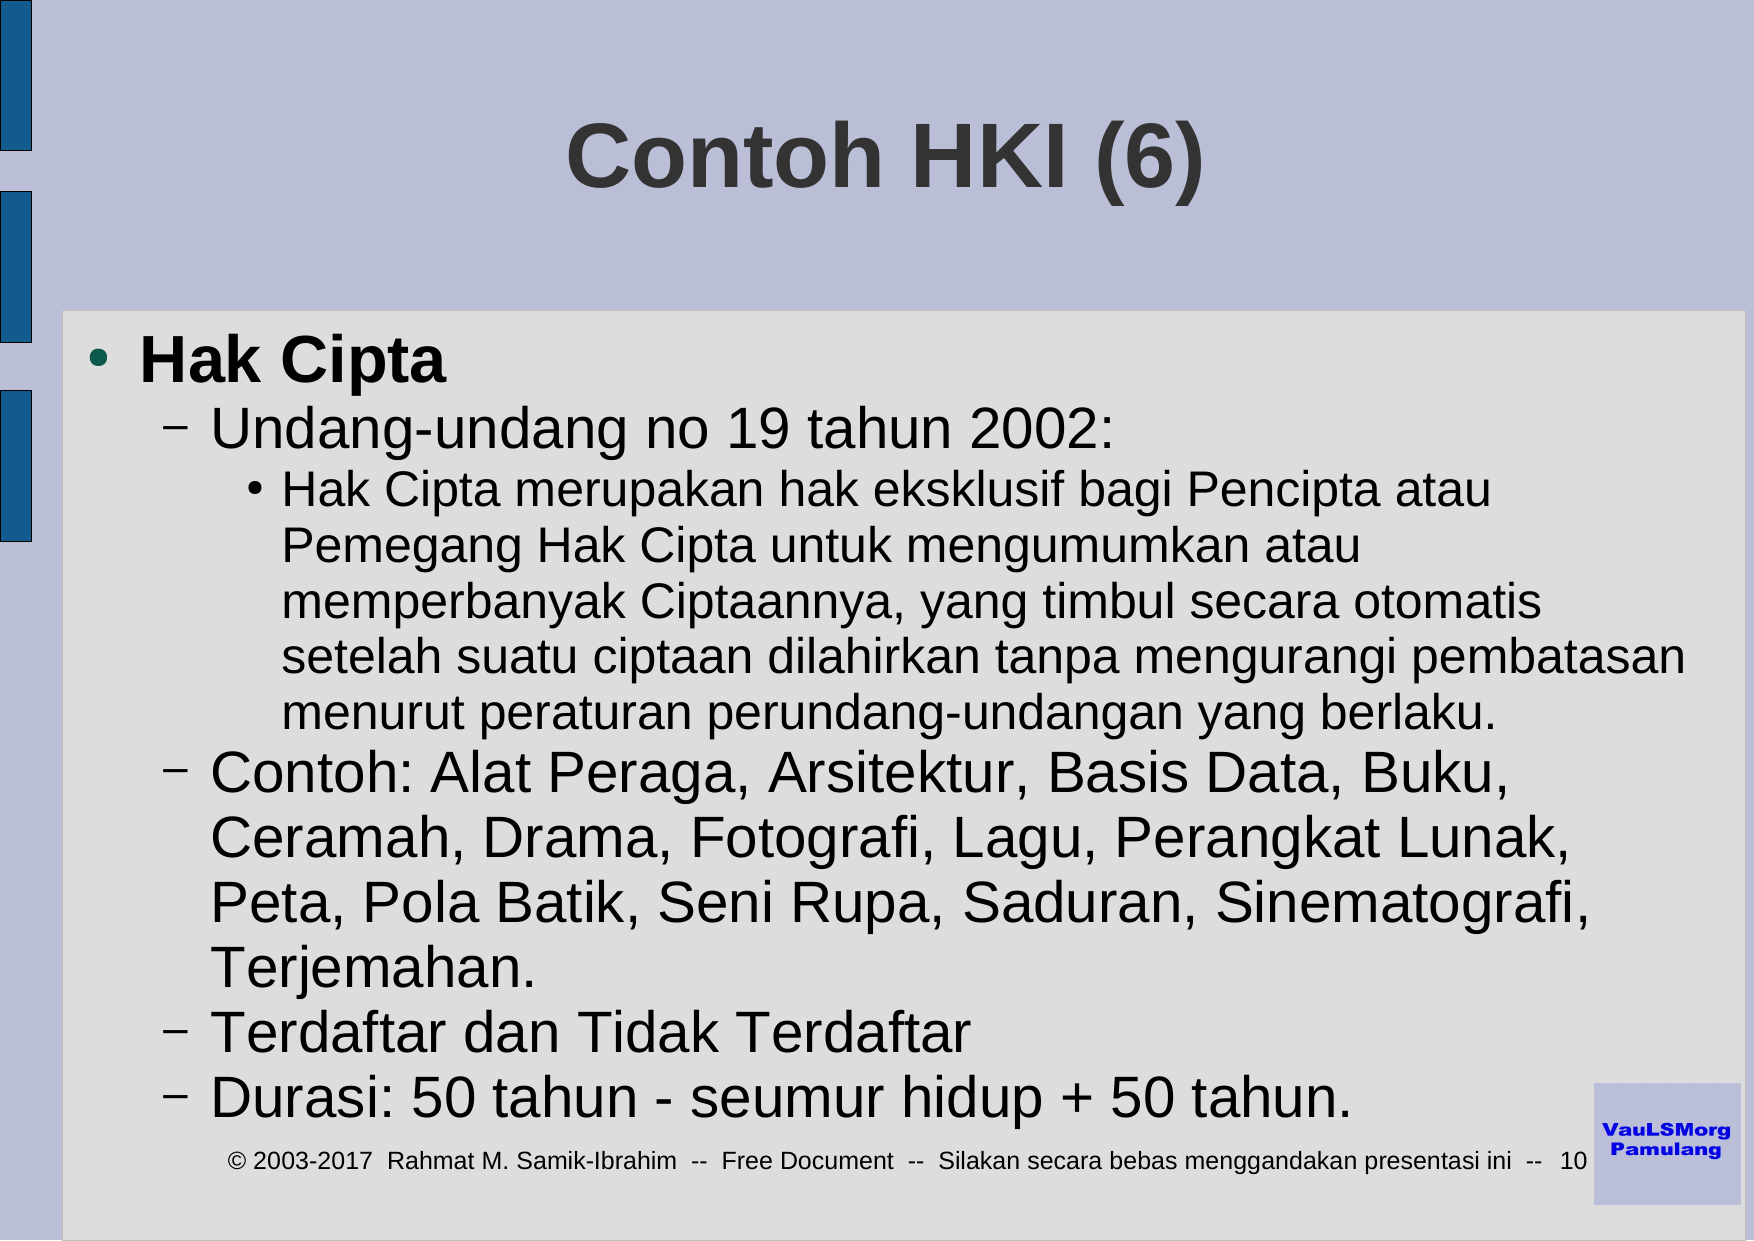

# Contoh HKI (6)
Hak Cipta
Undang-undang no 19 tahun 2002:
Hak Cipta merupakan hak eksklusif bagi Pencipta atau Pemegang Hak Cipta untuk mengumumkan atau memperbanyak Ciptaannya, yang timbul secara otomatis setelah suatu ciptaan dilahirkan tanpa mengurangi pembatasan menurut peraturan perundang-undangan yang berlaku.
Contoh: Alat Peraga, Arsitektur, Basis Data, Buku, Ceramah, Drama, Fotografi, Lagu, Perangkat Lunak, Peta, Pola Batik, Seni Rupa, Saduran, Sinematografi, Terjemahan.
Terdaftar dan Tidak Terdaftar
Durasi: 50 tahun - seumur hidup + 50 tahun.